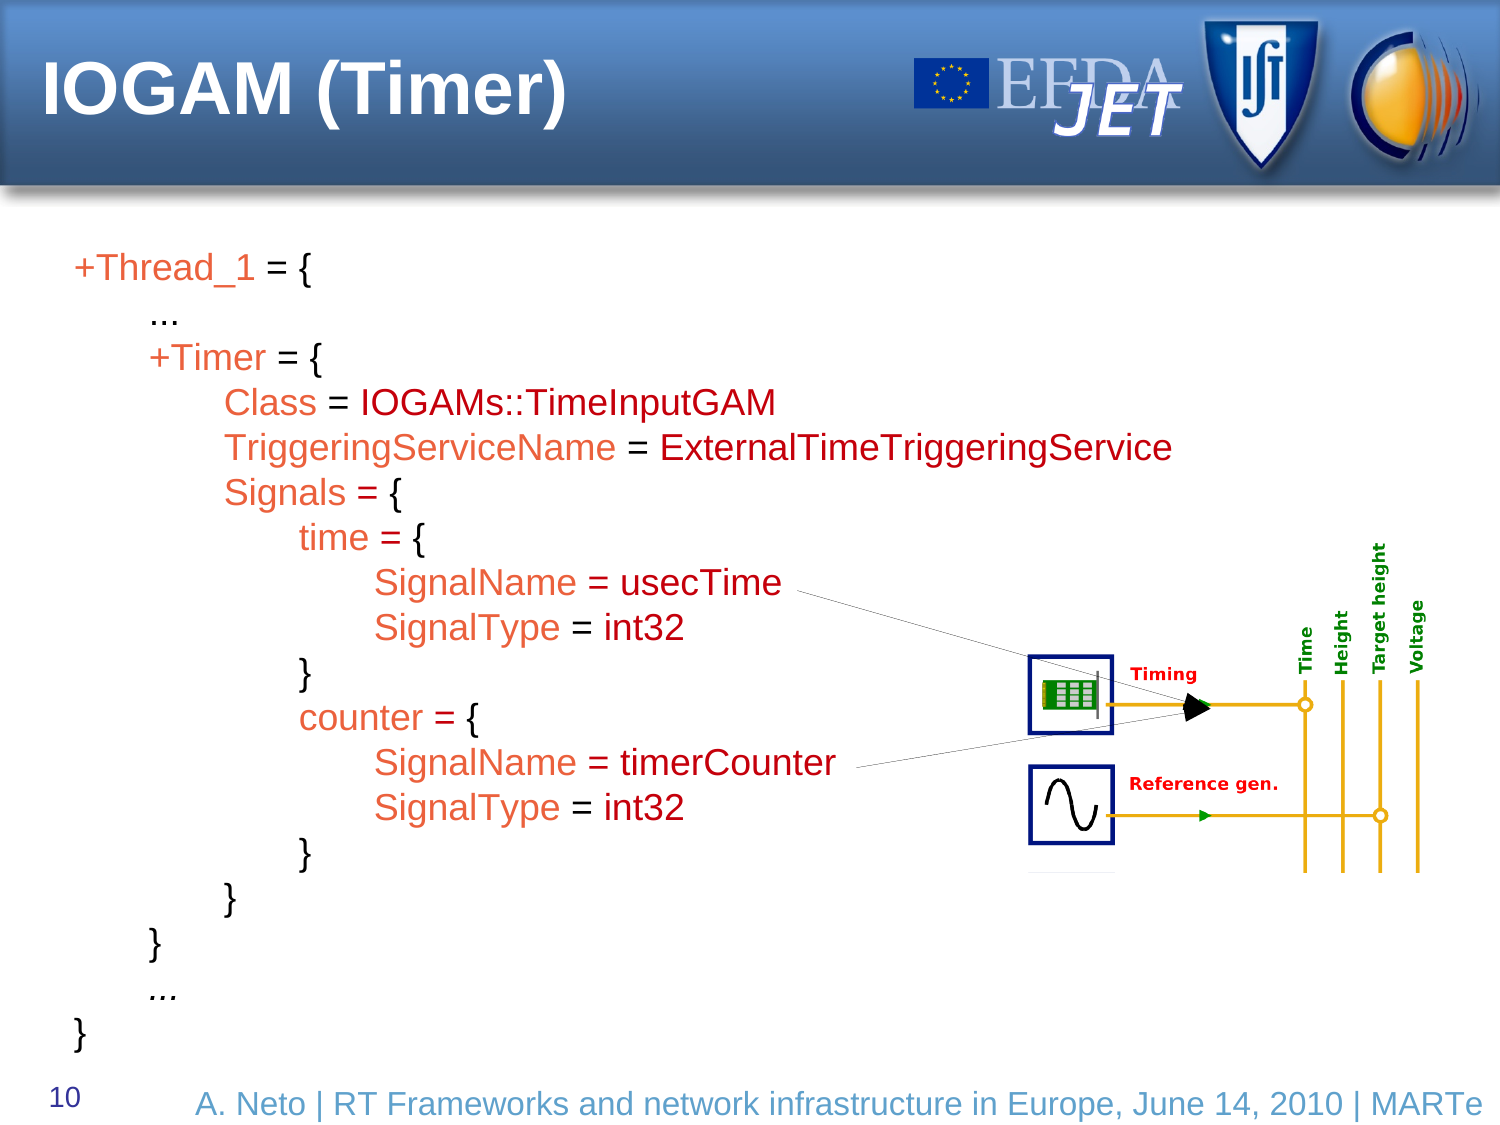

# IOGAM (Timer)
+Thread_1 = {
	...
	+Timer = {
		Class = IOGAMs::TimeInputGAM
		TriggeringServiceName = ExternalTimeTriggeringService
		Signals = {
			time = {
				SignalName = usecTime
				SignalType = int32
			}
			counter = {
				SignalName = timerCounter
				SignalType = int32
			}
		}
	}
	...
}